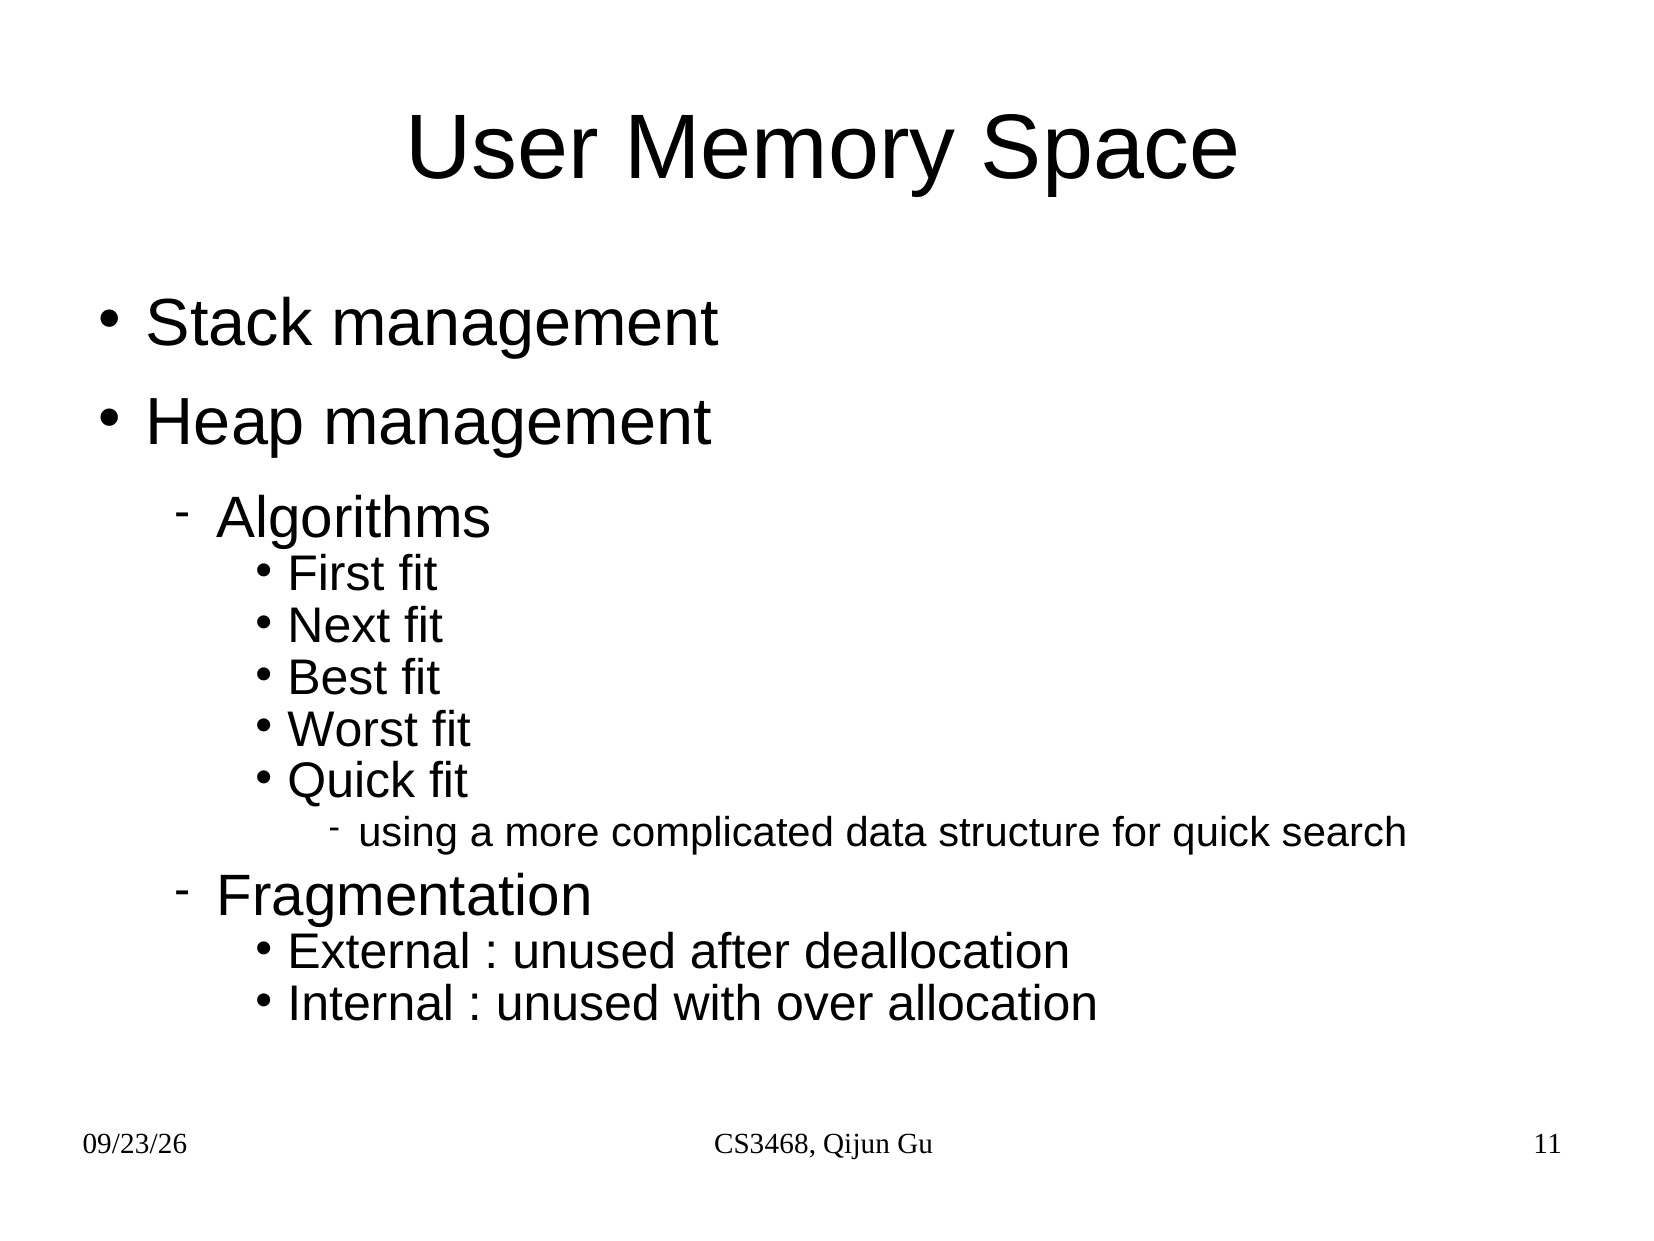

# User Memory Space
Stack management
Heap management
Algorithms
First fit
Next fit
Best fit
Worst fit
Quick fit
using a more complicated data structure for quick search
Fragmentation
External : unused after deallocation
Internal : unused with over allocation
CS3468, Qijun Gu
11